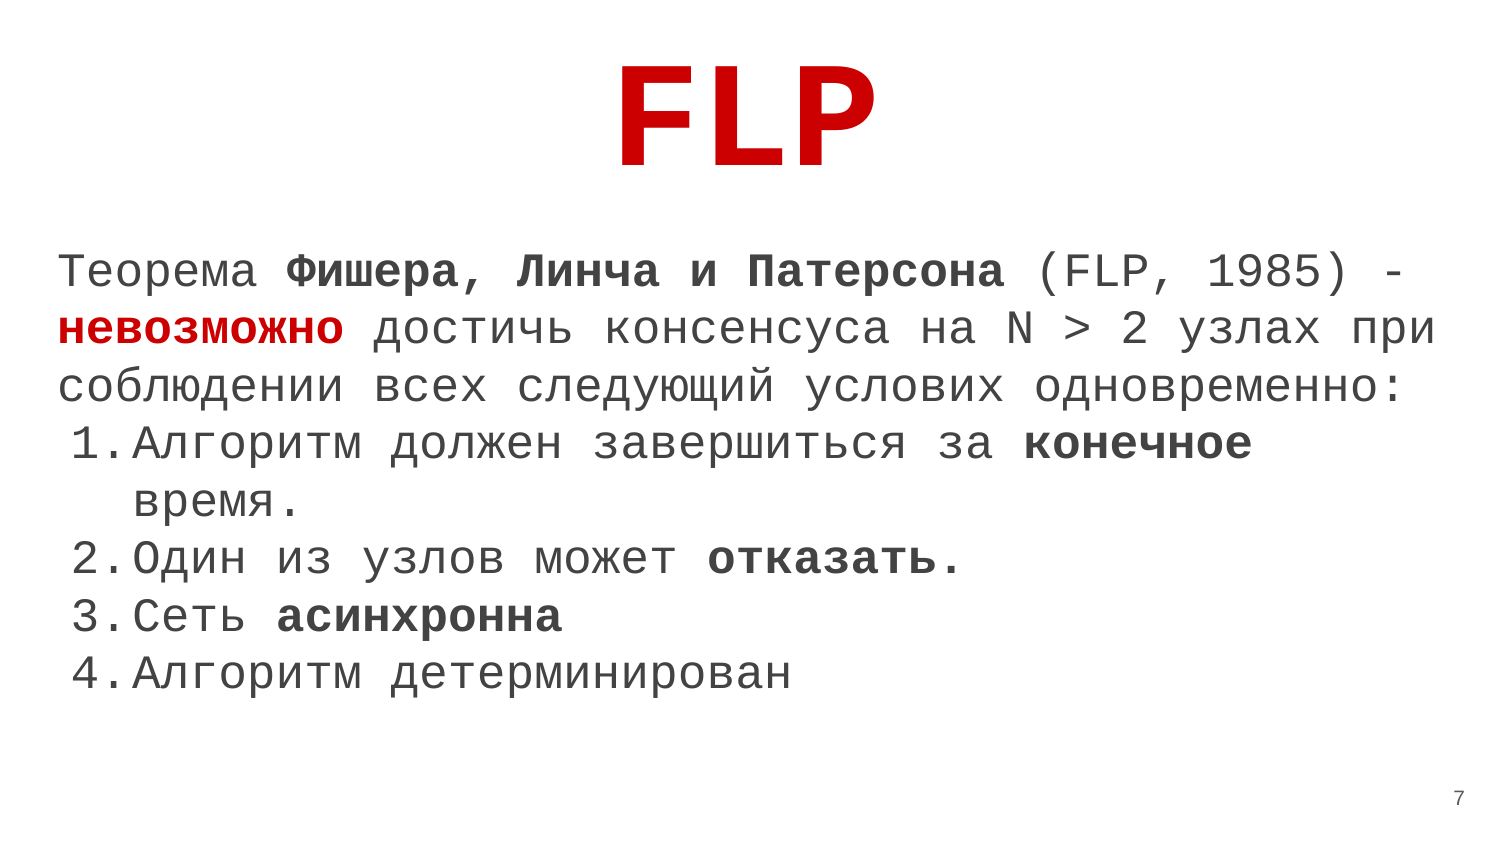

FLP
Теорема Фишера, Линча и Патерсона (FLP, 1985) - невозможно достичь консенсуса на N > 2 узлах при соблюдении всех следующий услових одновременно:
Алгоритм должен завершиться за конечное время.
Один из узлов может отказать.
Сеть асинхронна
Алгоритм детерминирован